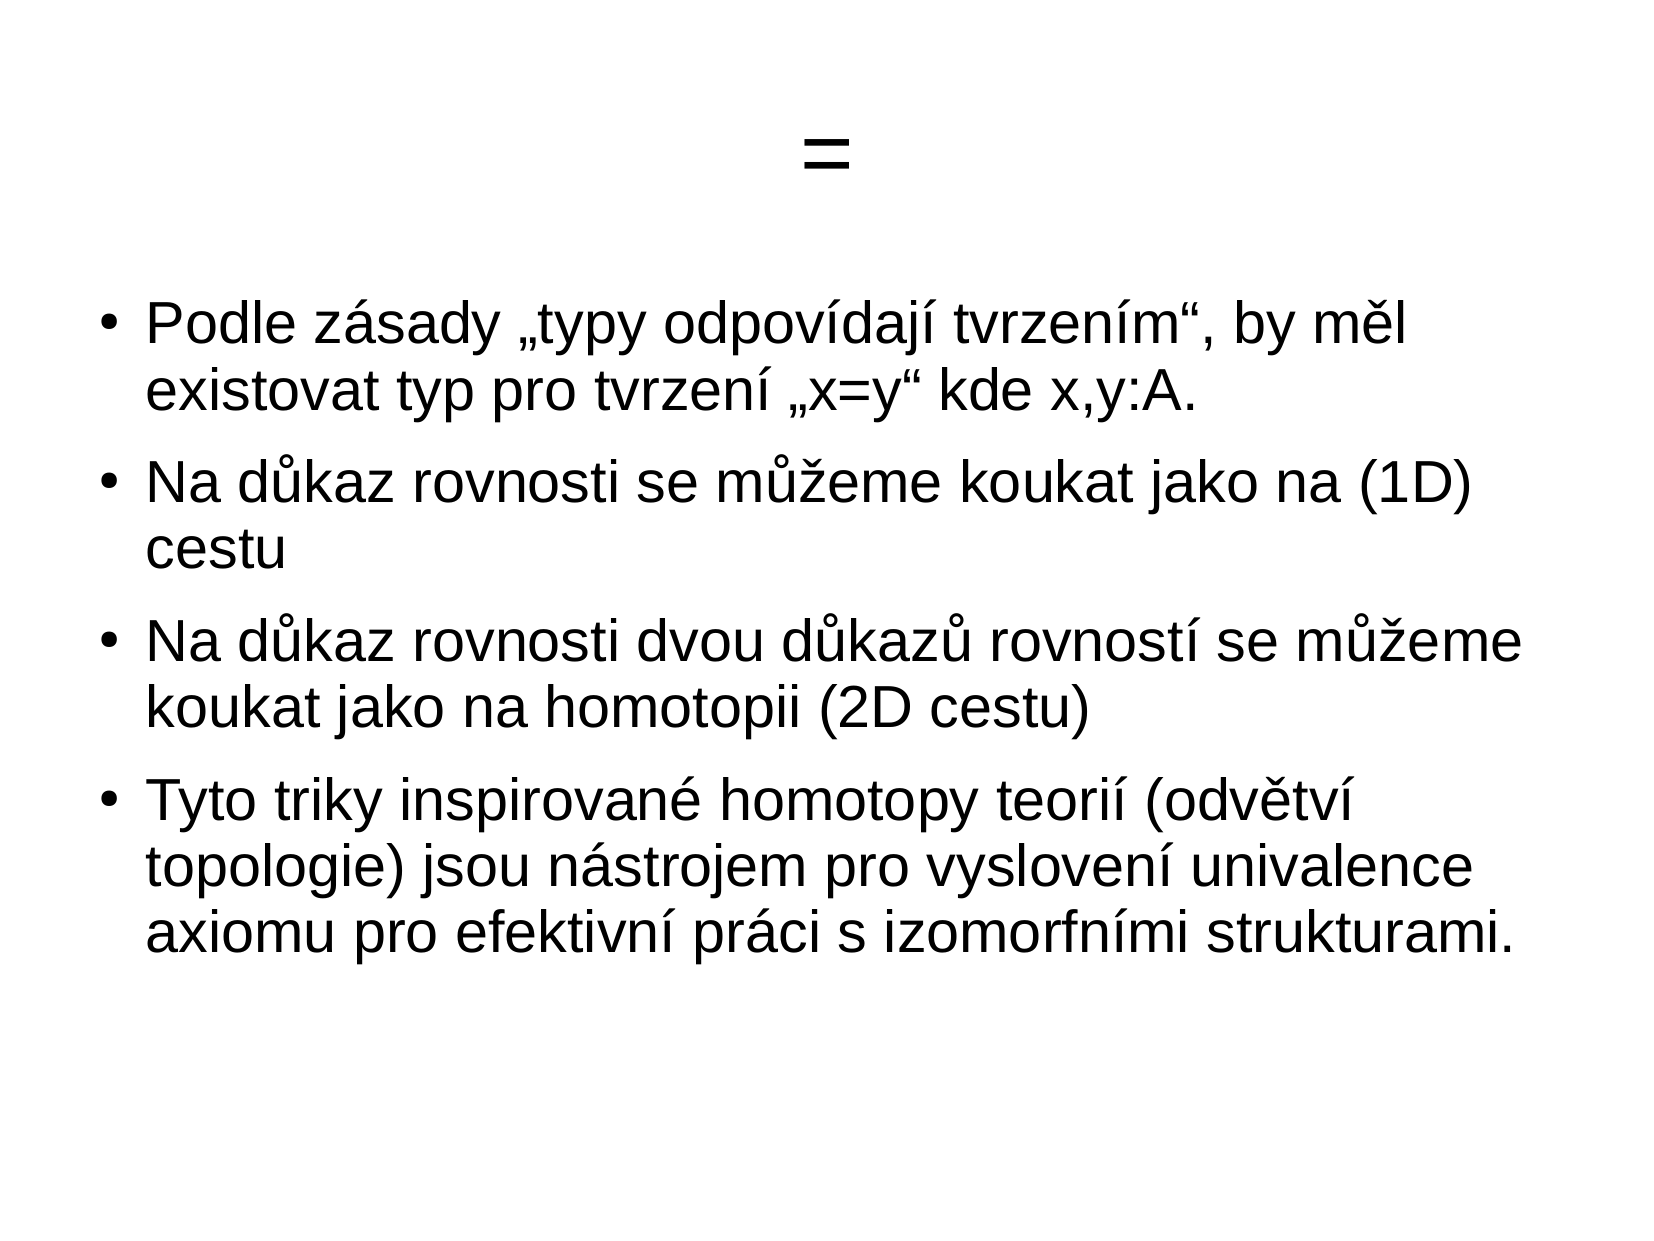

# =
Podle zásady „typy odpovídají tvrzením“, by měl existovat typ pro tvrzení „x=y“ kde x,y:A.
Na důkaz rovnosti se můžeme koukat jako na (1D) cestu
Na důkaz rovnosti dvou důkazů rovností se můžeme koukat jako na homotopii (2D cestu)
Tyto triky inspirované homotopy teorií (odvětví topologie) jsou nástrojem pro vyslovení univalence axiomu pro efektivní práci s izomorfními strukturami.